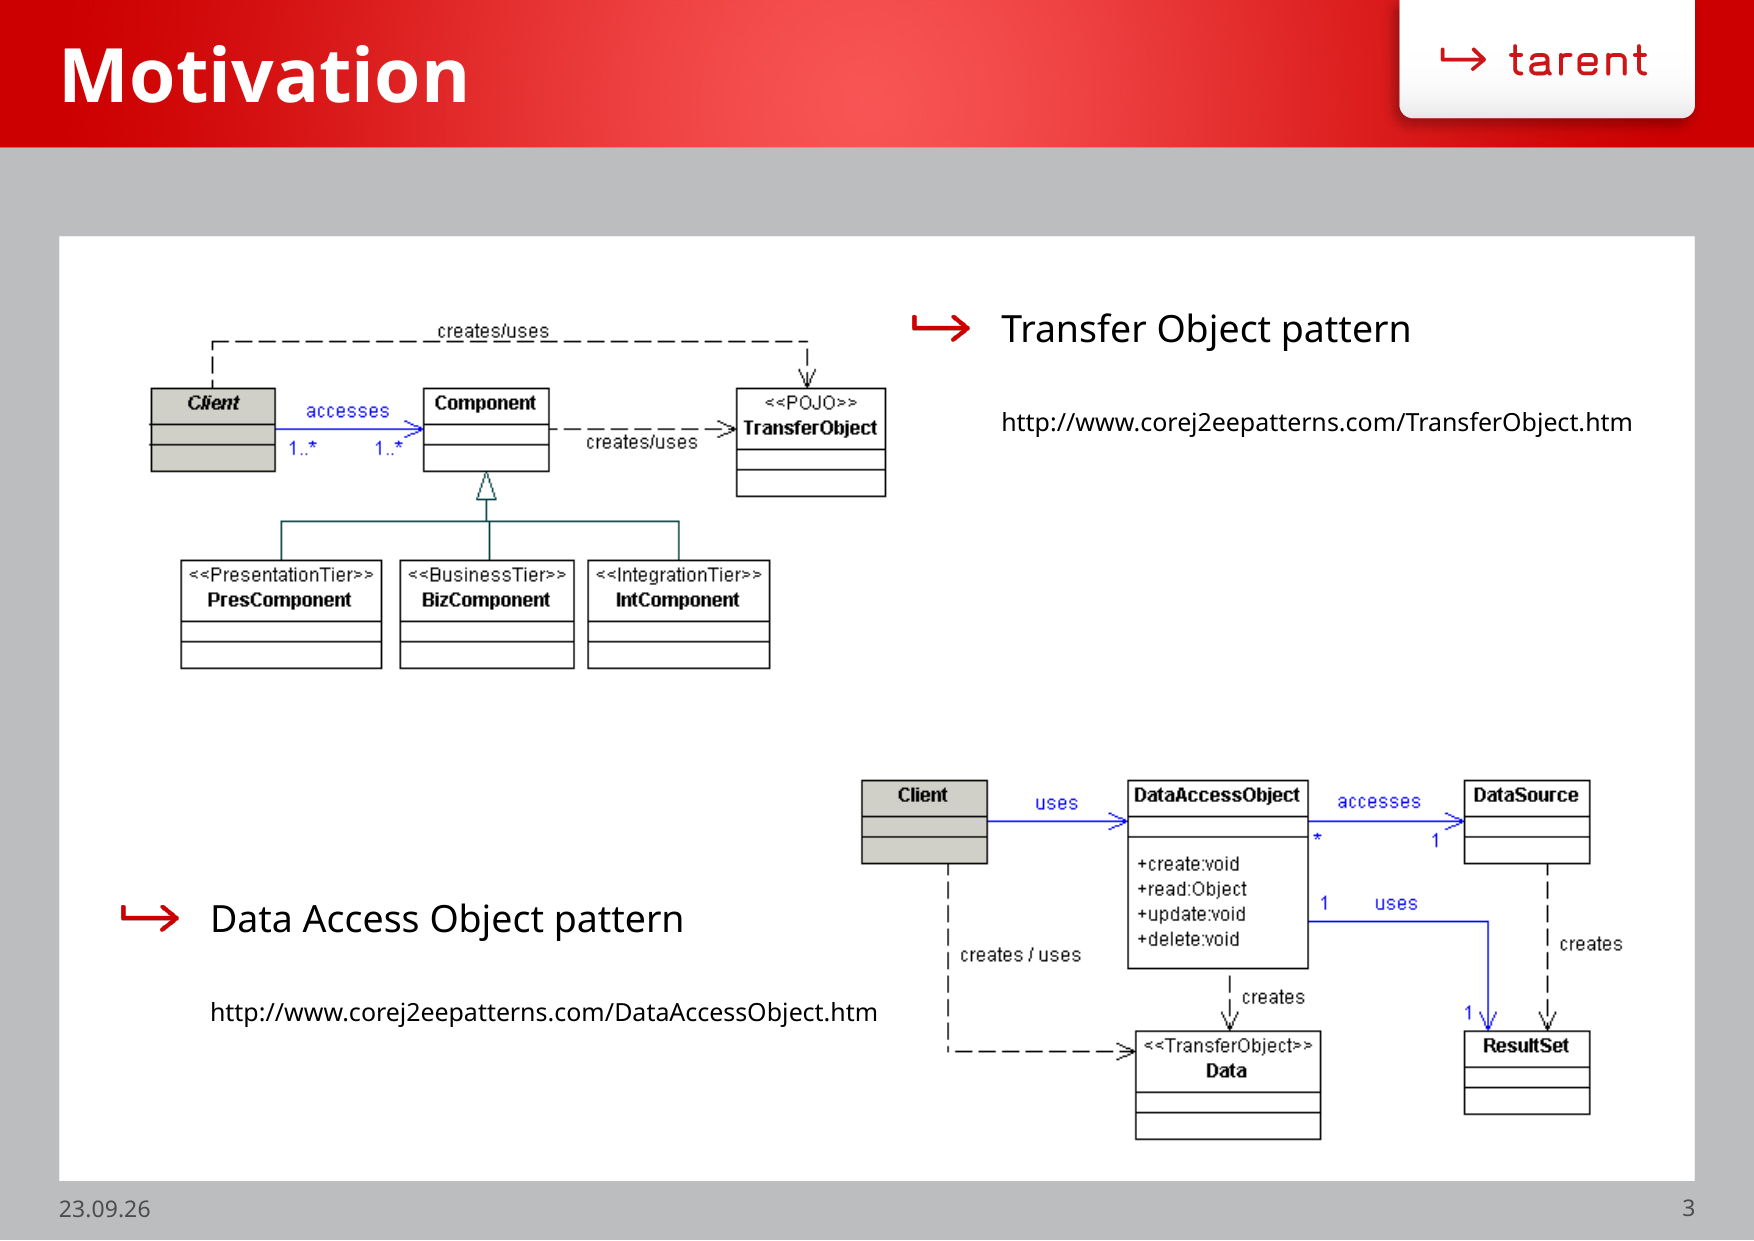

# Motivation
Transfer Object pattern
http://www.corej2eepatterns.com/TransferObject.htm
Data Access Object pattern
http://www.corej2eepatterns.com/DataAccessObject.htm